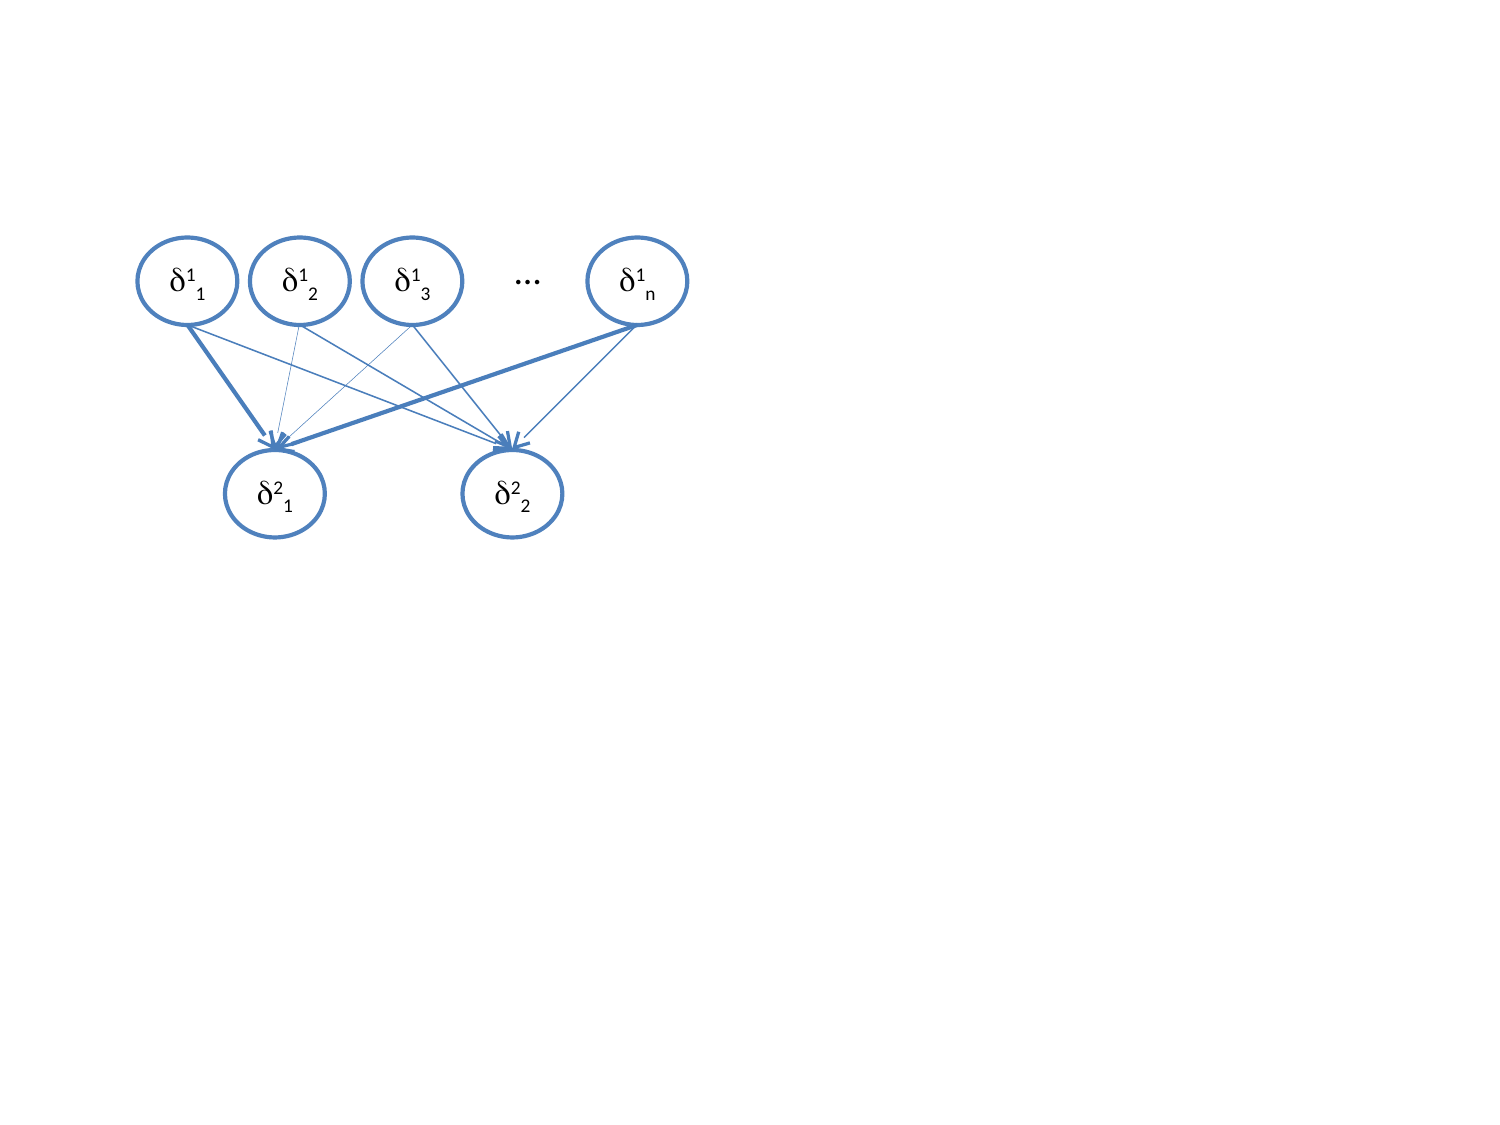

d11
d12
d13
d1n
…
d21
d22